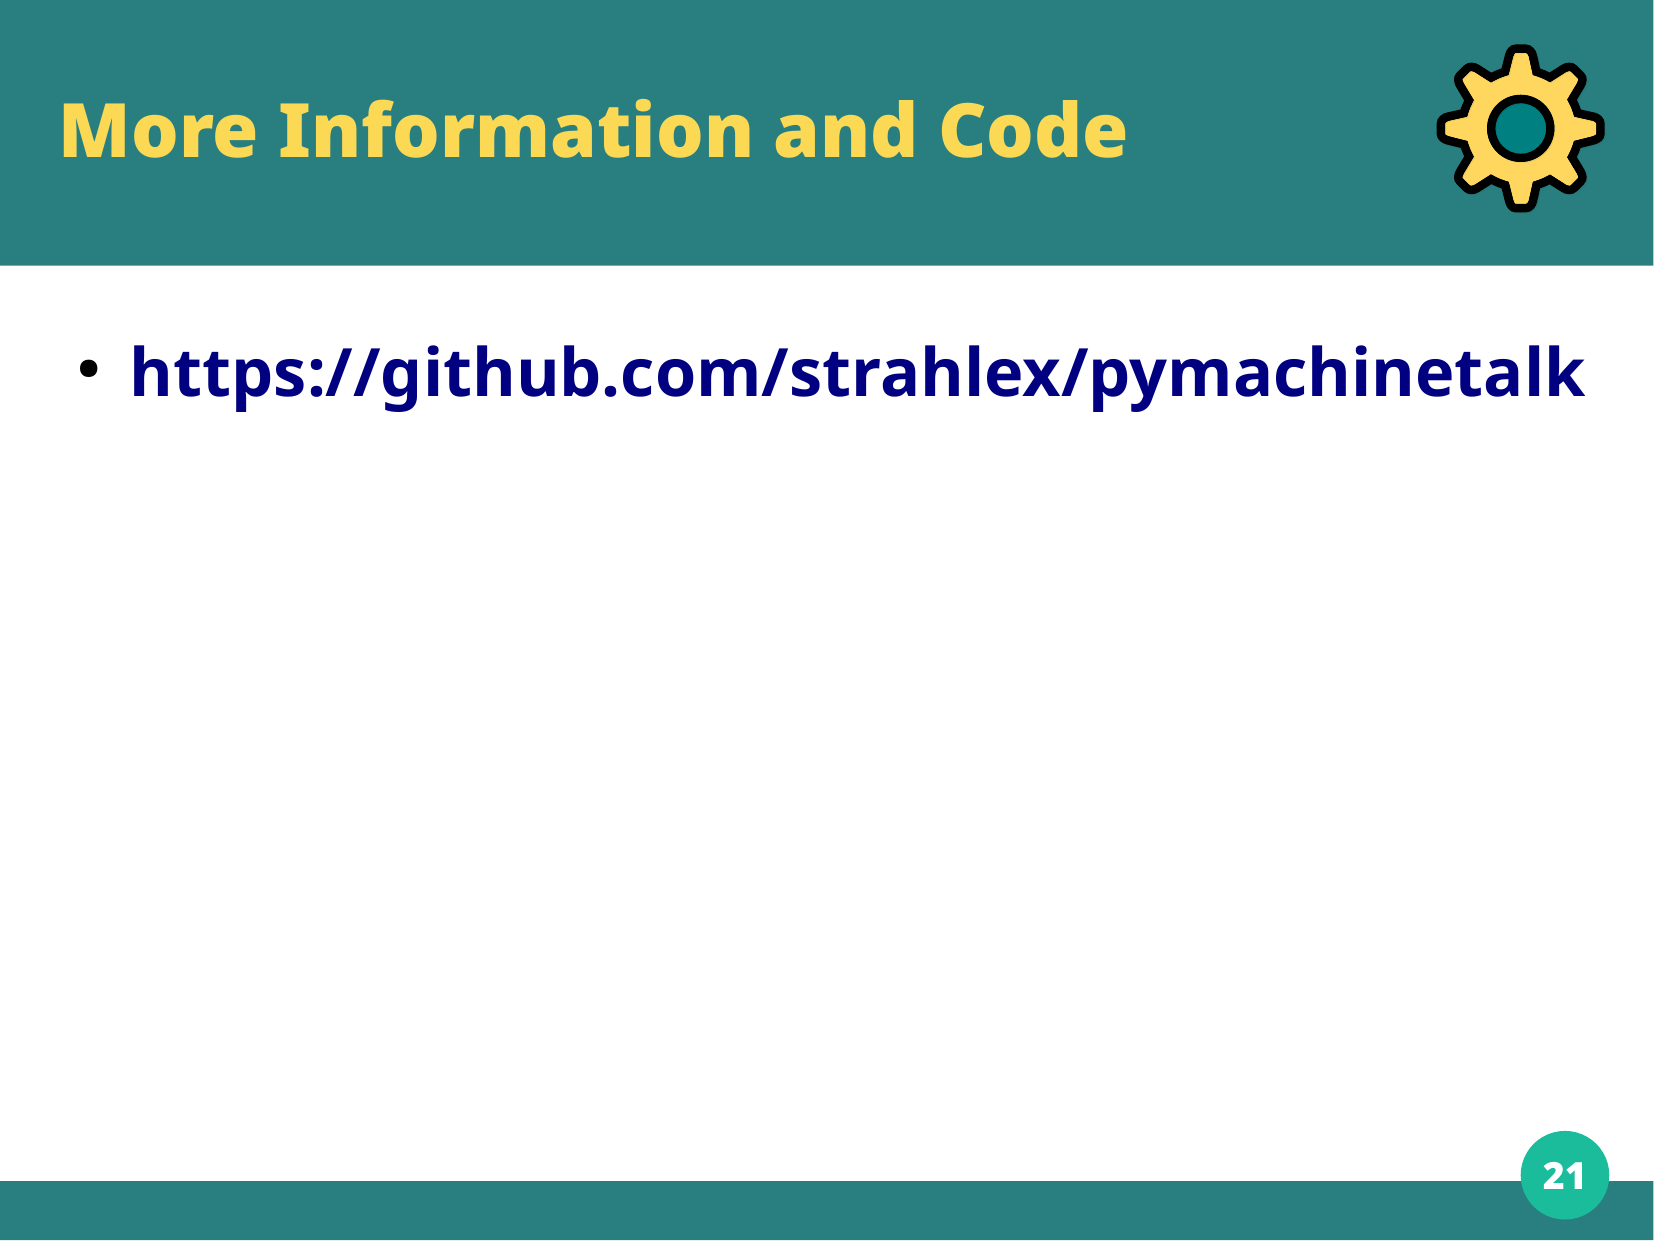

# More Information and Code
https://github.com/strahlex/pymachinetalk
21